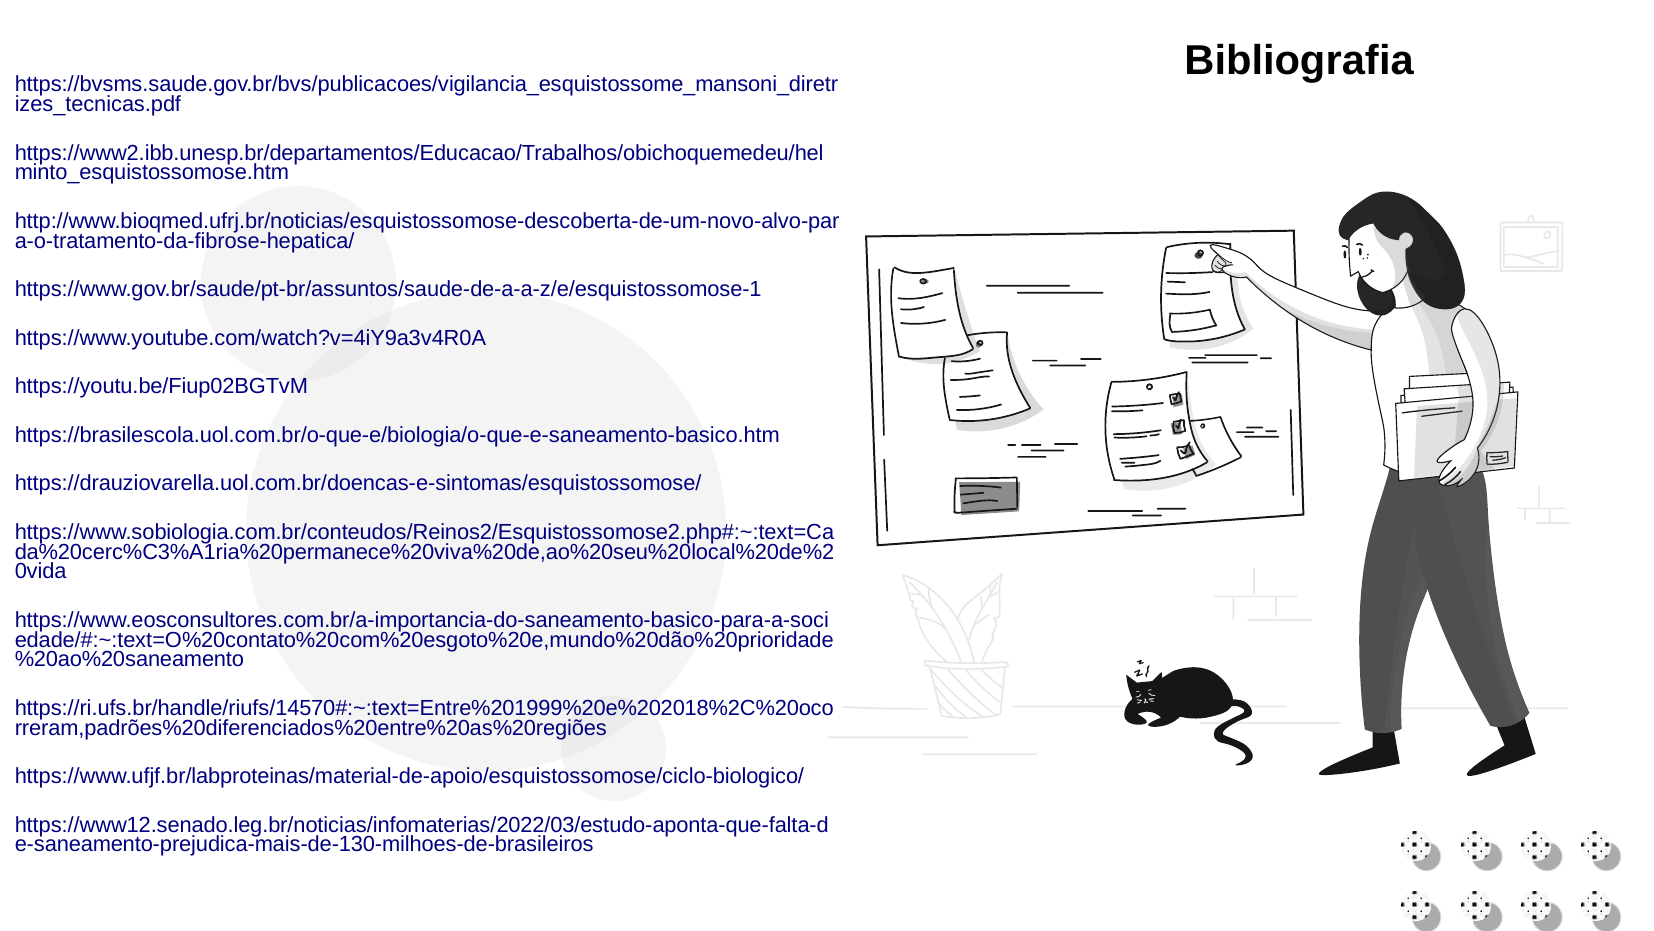

Bibliografia
https://bvsms.saude.gov.br/bvs/publicacoes/vigilancia_esquistossome_mansoni_diretrizes_tecnicas.pdf
https://www2.ibb.unesp.br/departamentos/Educacao/Trabalhos/obichoquemedeu/helminto_esquistossomose.htm
http://www.bioqmed.ufrj.br/noticias/esquistossomose-descoberta-de-um-novo-alvo-para-o-tratamento-da-fibrose-hepatica/
https://www.gov.br/saude/pt-br/assuntos/saude-de-a-a-z/e/esquistossomose-1
https://www.youtube.com/watch?v=4iY9a3v4R0A
https://youtu.be/Fiup02BGTvM
https://brasilescola.uol.com.br/o-que-e/biologia/o-que-e-saneamento-basico.htm
https://drauziovarella.uol.com.br/doencas-e-sintomas/esquistossomose/
https://www.sobiologia.com.br/conteudos/Reinos2/Esquistossomose2.php#:~:text=Cada%20cerc%C3%A1ria%20permanece%20viva%20de,ao%20seu%20local%20de%20vida
https://www.eosconsultores.com.br/a-importancia-do-saneamento-basico-para-a-sociedade/#:~:text=O%20contato%20com%20esgoto%20e,mundo%20dão%20prioridade%20ao%20saneamento
https://ri.ufs.br/handle/riufs/14570#:~:text=Entre%201999%20e%202018%2C%20ocorreram,padrões%20diferenciados%20entre%20as%20regiões
https://www.ufjf.br/labproteinas/material-de-apoio/esquistossomose/ciclo-biologico/
https://www12.senado.leg.br/noticias/infomaterias/2022/03/estudo-aponta-que-falta-de-saneamento-prejudica-mais-de-130-milhoes-de-brasileiros